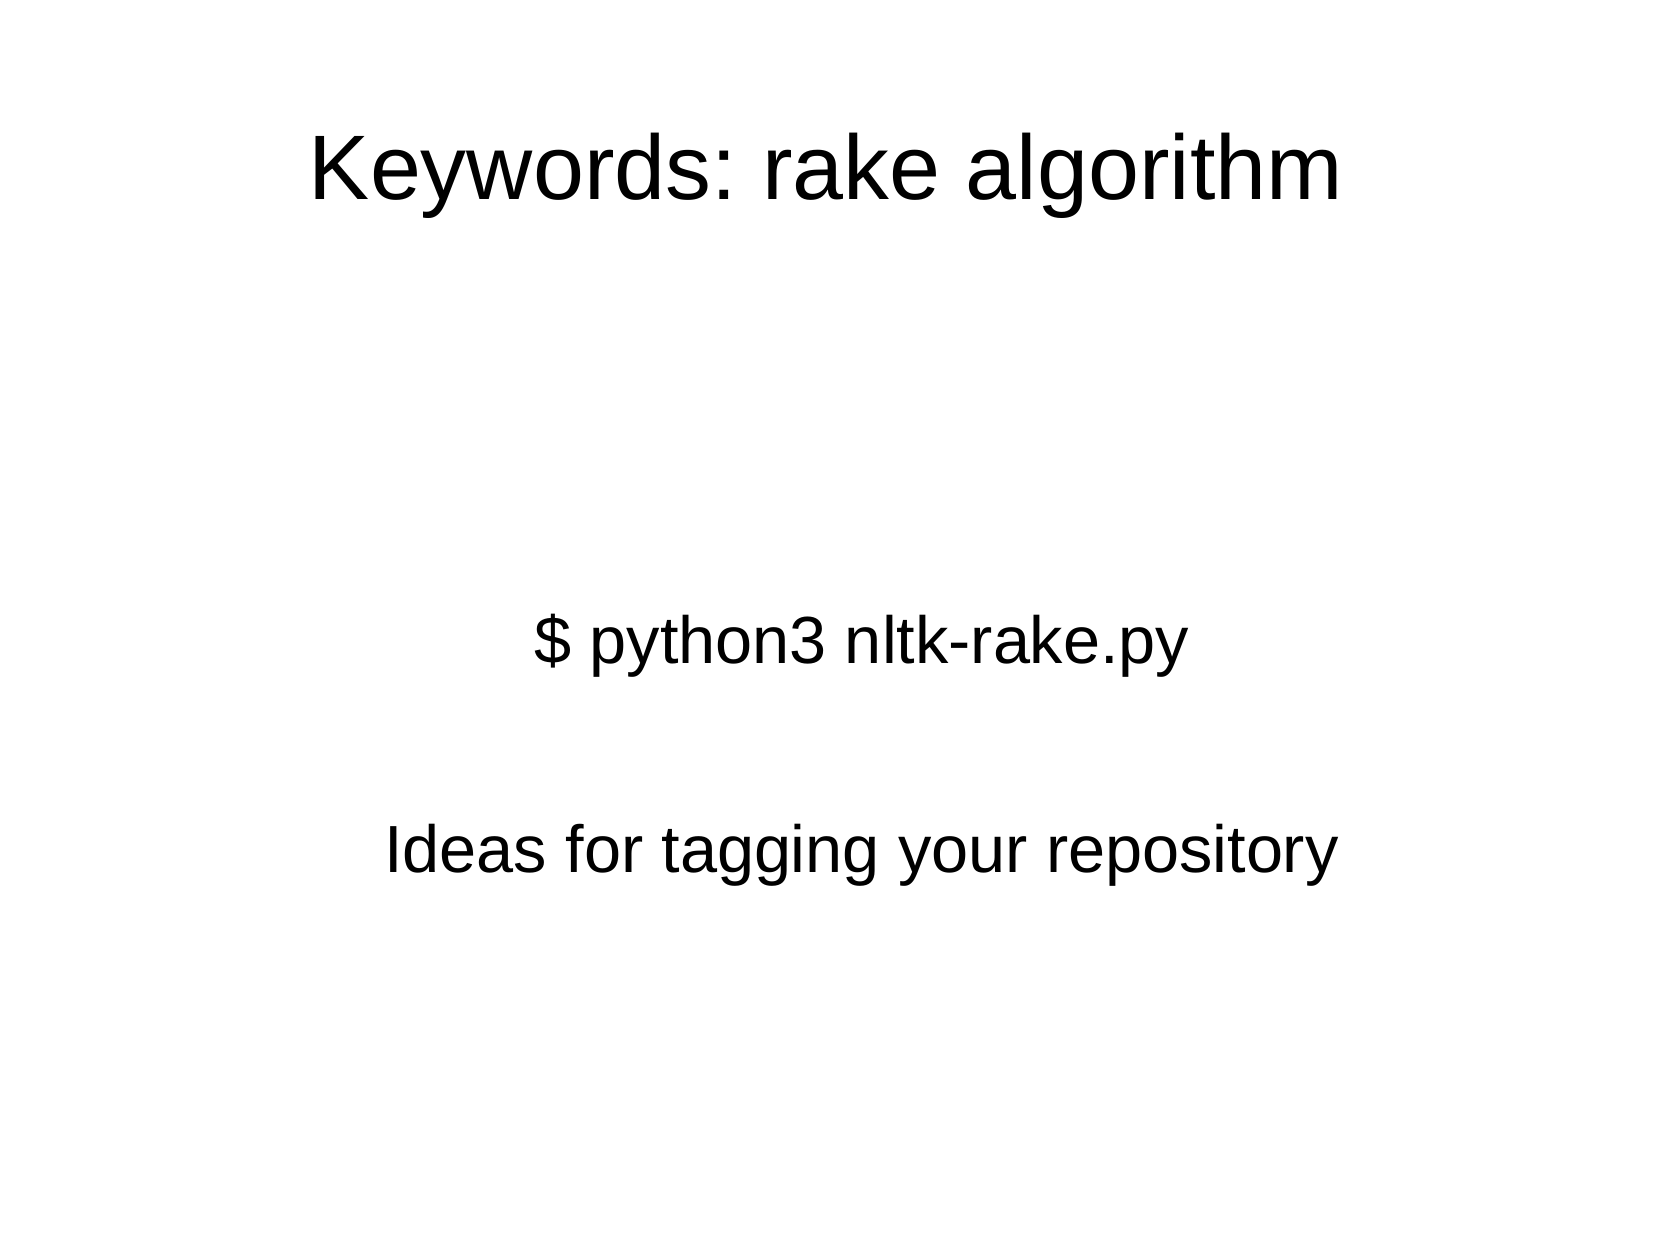

# Keywords: rake algorithm
$ python3 nltk-rake.py
Ideas for tagging your repository